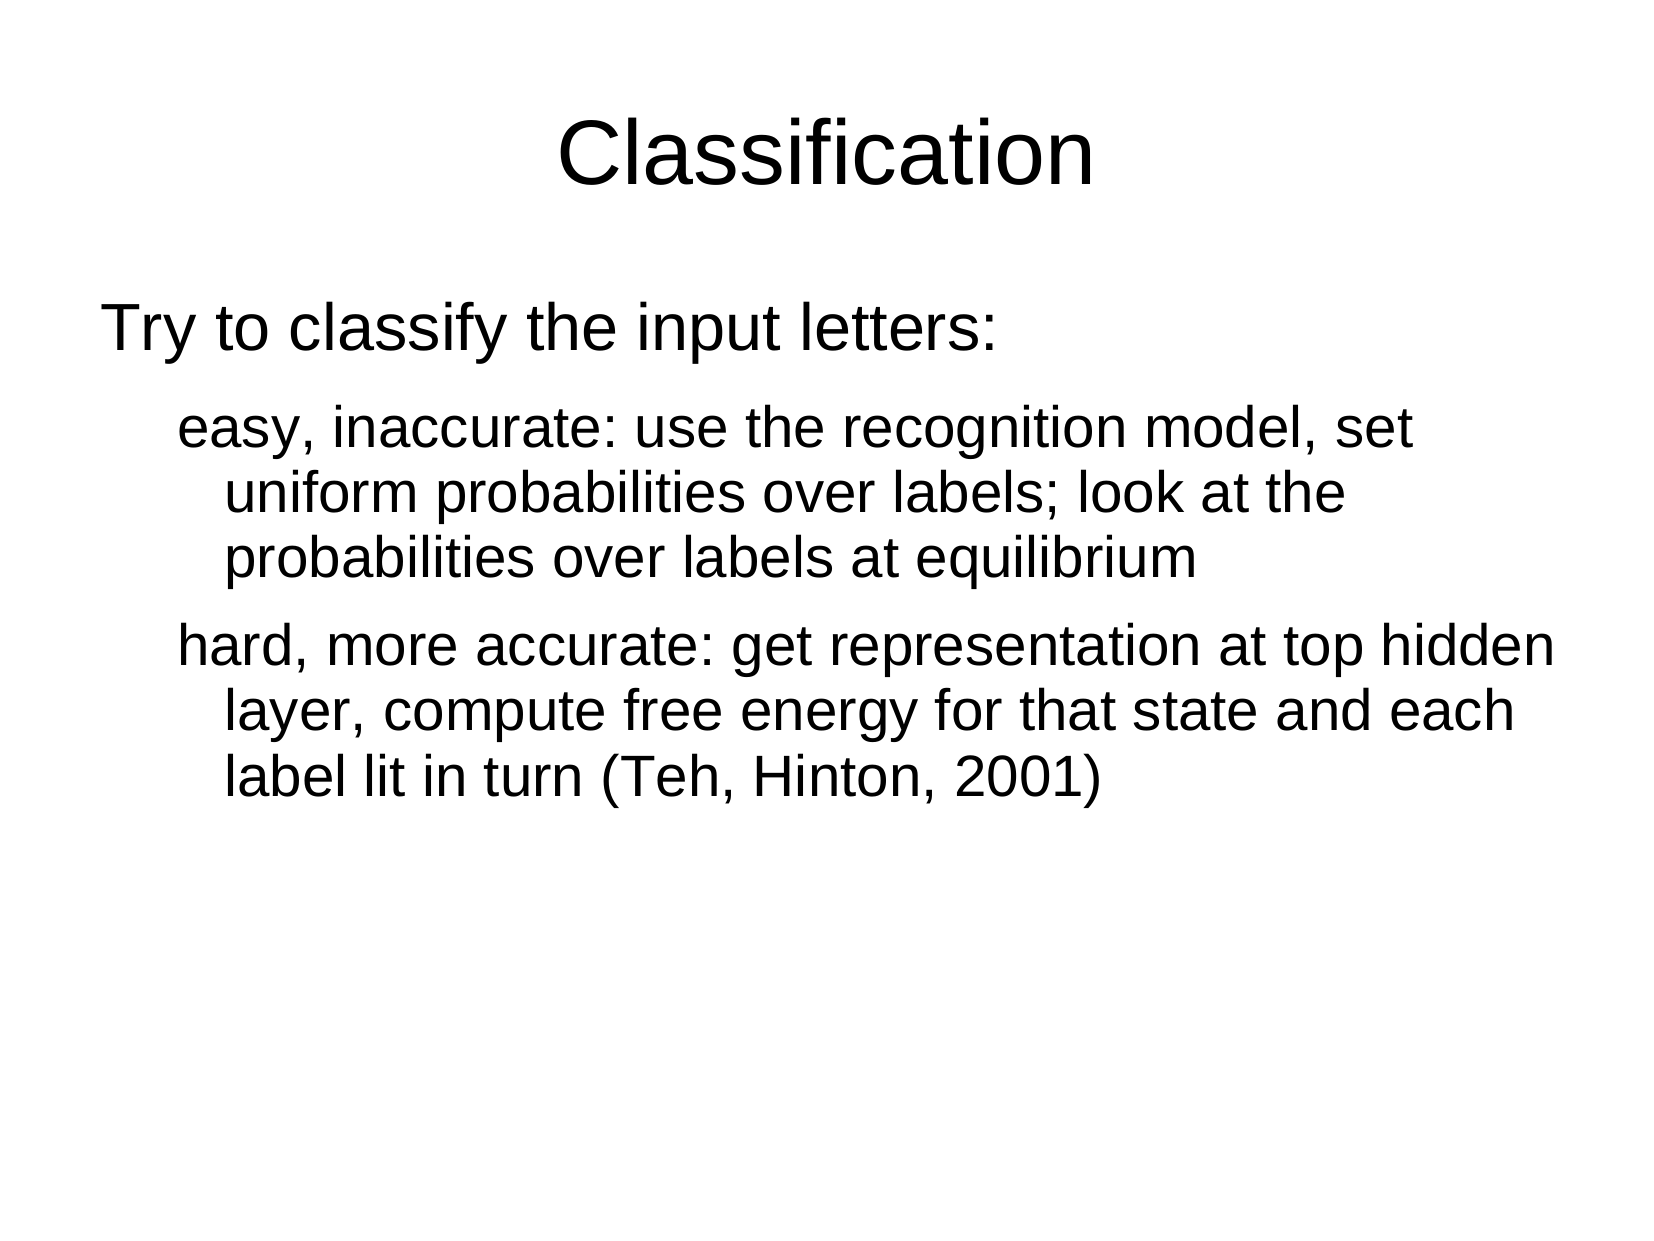

# Classification
Try to classify the input letters:
easy, inaccurate: use the recognition model, set uniform probabilities over labels; look at the probabilities over labels at equilibrium
hard, more accurate: get representation at top hidden layer, compute free energy for that state and each label lit in turn (Teh, Hinton, 2001)